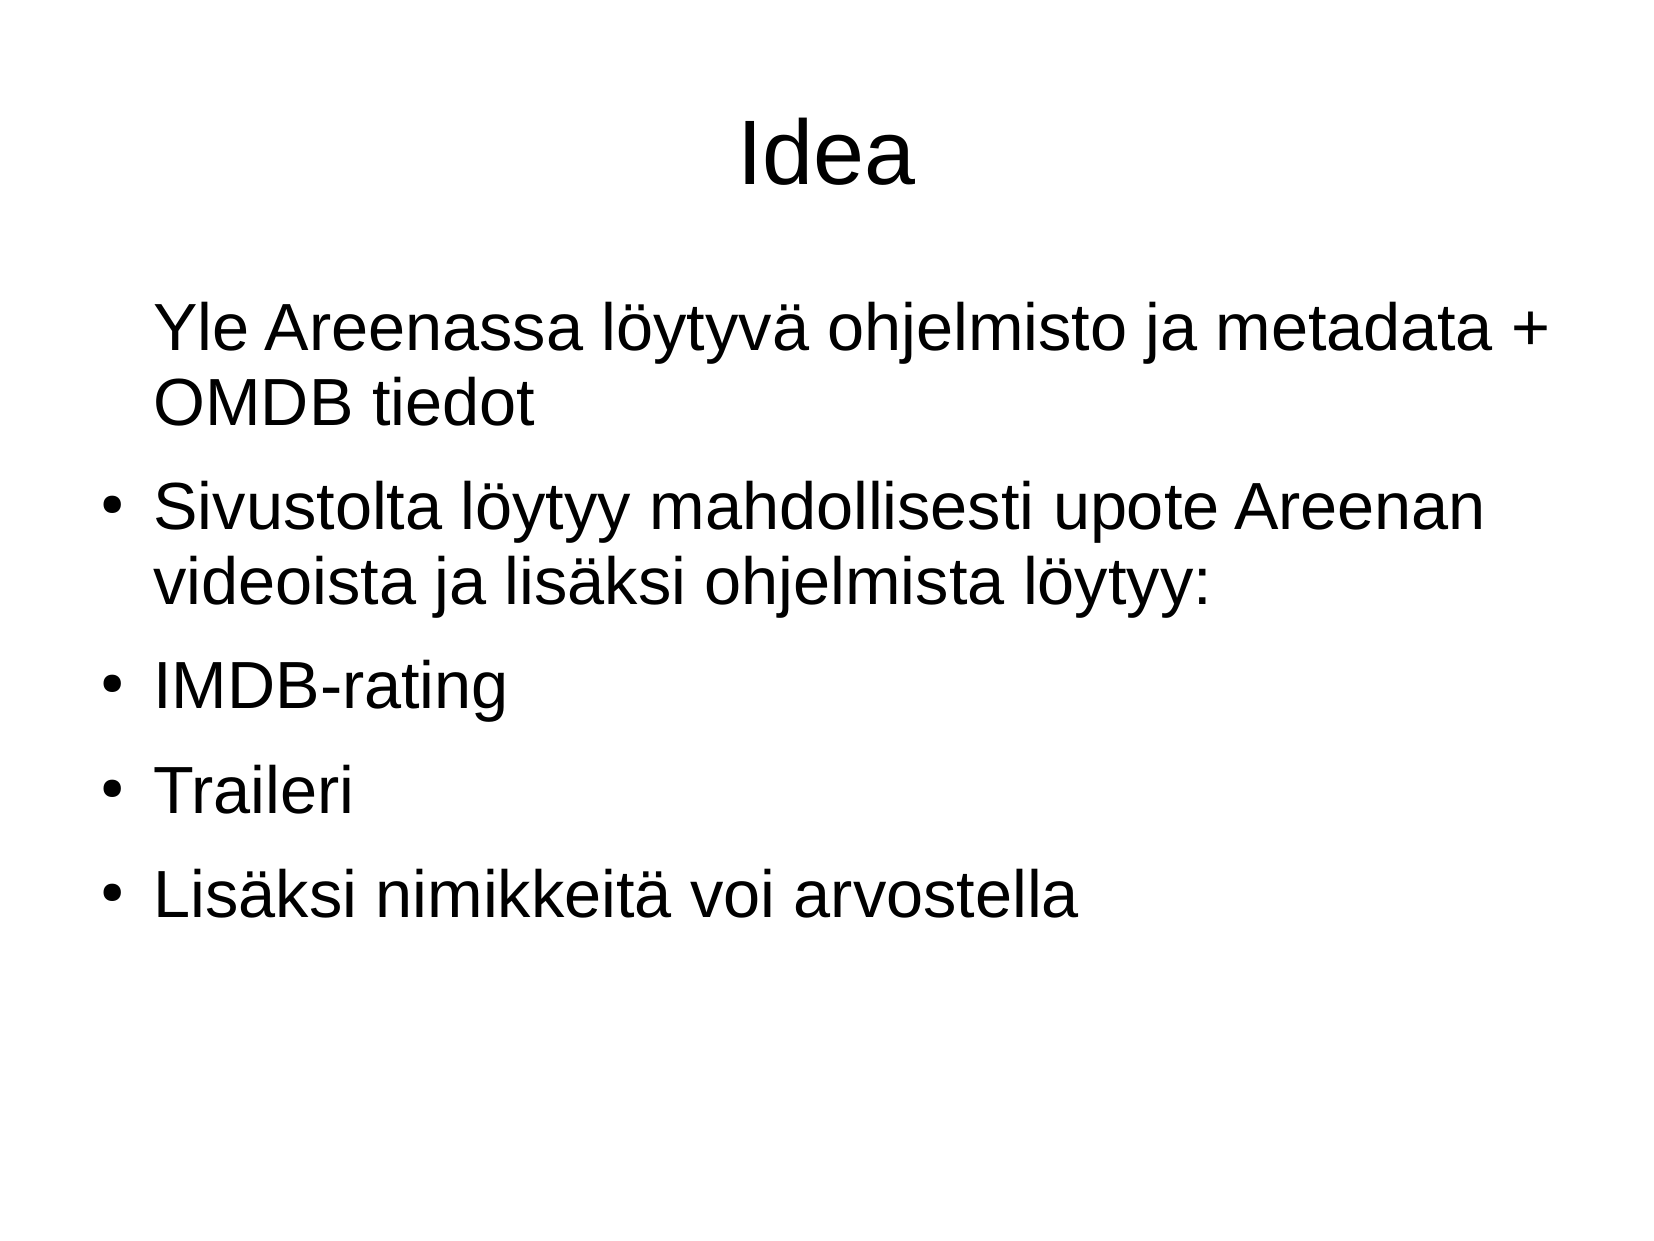

# Idea
Yle Areenassa löytyvä ohjelmisto ja metadata + OMDB tiedot
Sivustolta löytyy mahdollisesti upote Areenan videoista ja lisäksi ohjelmista löytyy:
IMDB-rating
Traileri
Lisäksi nimikkeitä voi arvostella